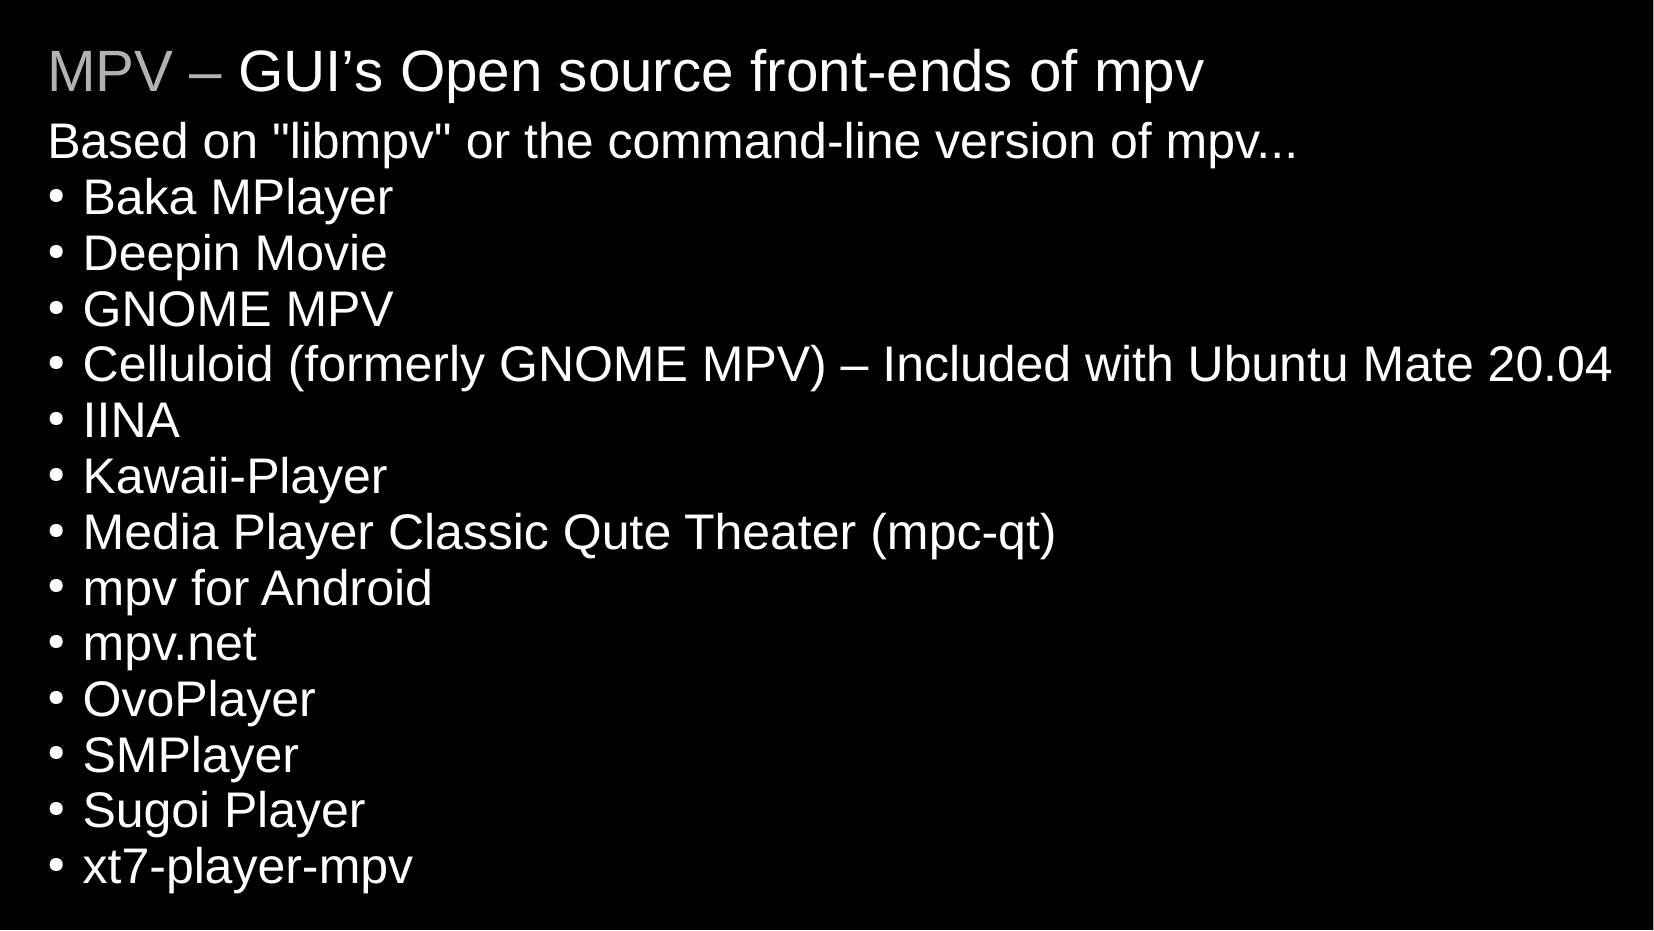

# MPV – GUI’s Open source front-ends of mpv
Based on "libmpv" or the command-line version of mpv...
Baka MPlayer
Deepin Movie
GNOME MPV
Celluloid (formerly GNOME MPV) – Included with Ubuntu Mate 20.04
IINA
Kawaii-Player
Media Player Classic Qute Theater (mpc-qt)
mpv for Android
mpv.net
OvoPlayer
SMPlayer
Sugoi Player
xt7-player-mpv